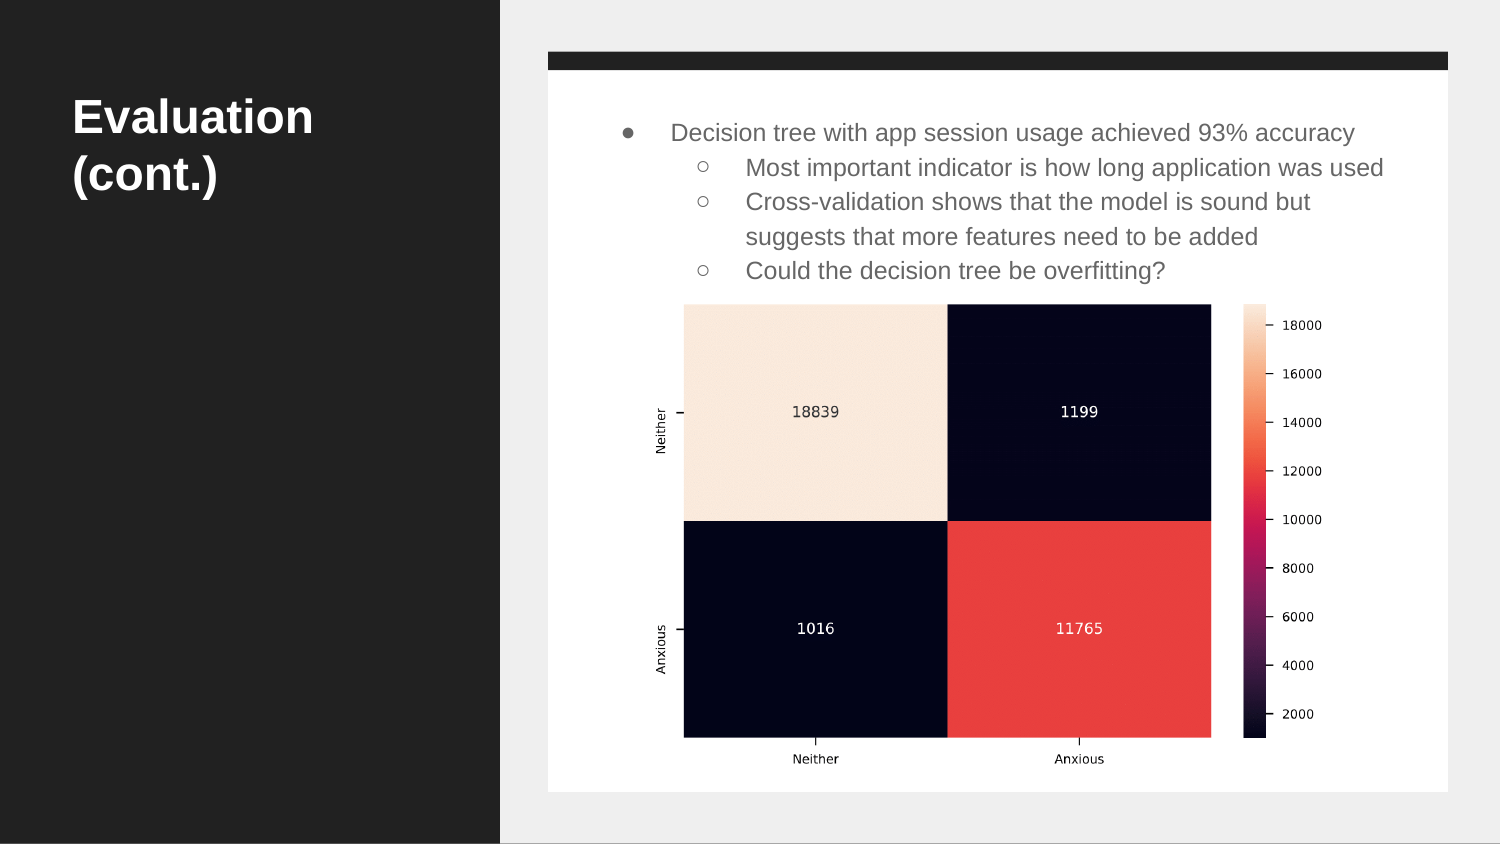

# Evaluation (cont.)
Decision tree with app session usage achieved 93% accuracy
Most important indicator is how long application was used
Cross-validation shows that the model is sound but suggests that more features need to be added
Could the decision tree be overfitting?